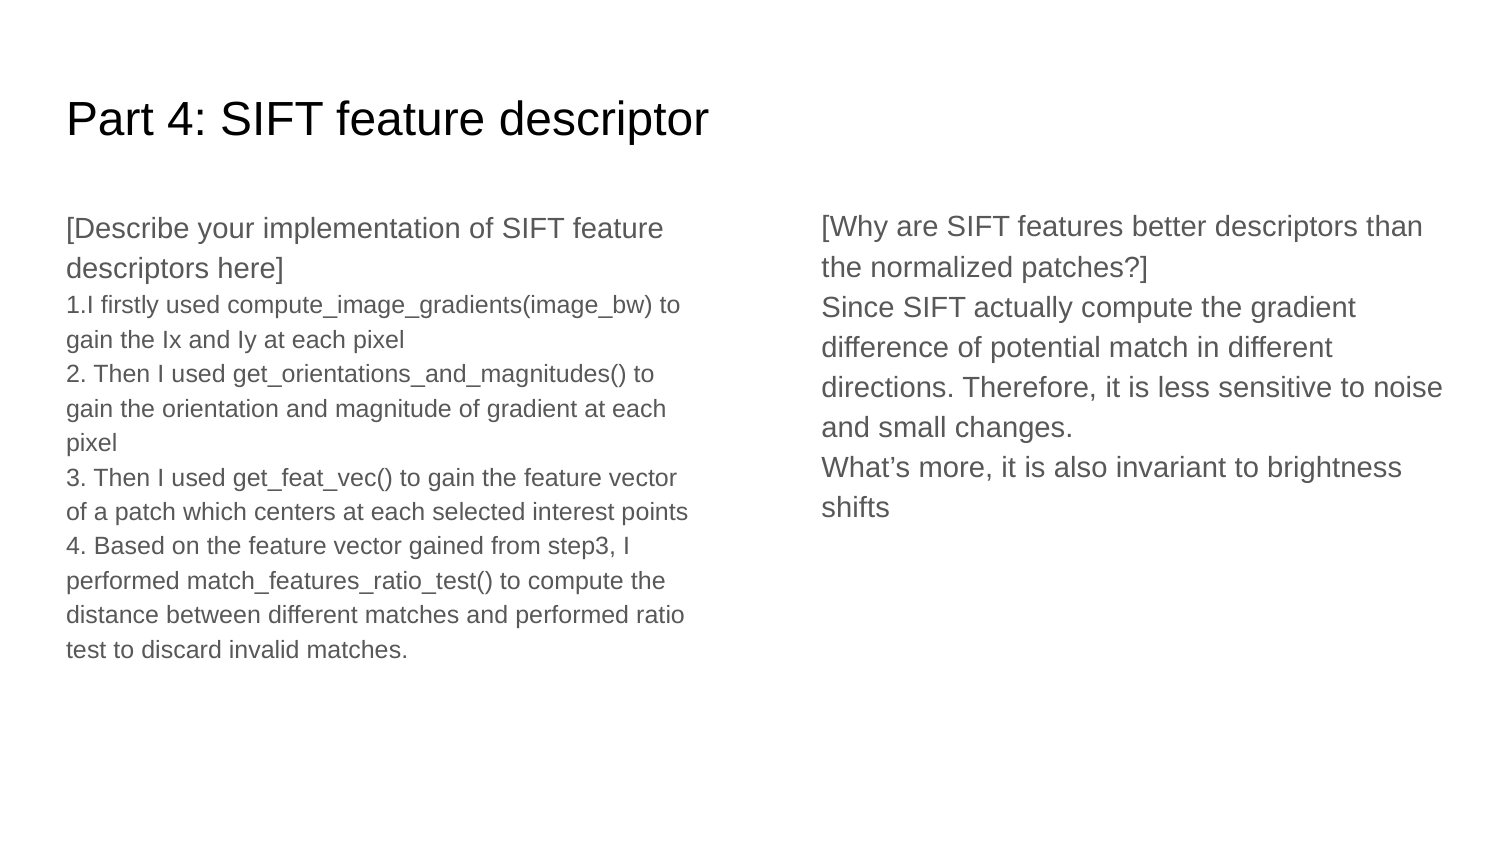

# Part 4: SIFT feature descriptor
[Why are SIFT features better descriptors than the normalized patches?]
Since SIFT actually compute the gradient difference of potential match in different directions. Therefore, it is less sensitive to noise and small changes.
What’s more, it is also invariant to brightness shifts
[Describe your implementation of SIFT feature descriptors here]
1.I firstly used compute_image_gradients(image_bw) to gain the Ix and Iy at each pixel
2. Then I used get_orientations_and_magnitudes() to gain the orientation and magnitude of gradient at each pixel
3. Then I used get_feat_vec() to gain the feature vector of a patch which centers at each selected interest points
4. Based on the feature vector gained from step3, I performed match_features_ratio_test() to compute the distance between different matches and performed ratio test to discard invalid matches.